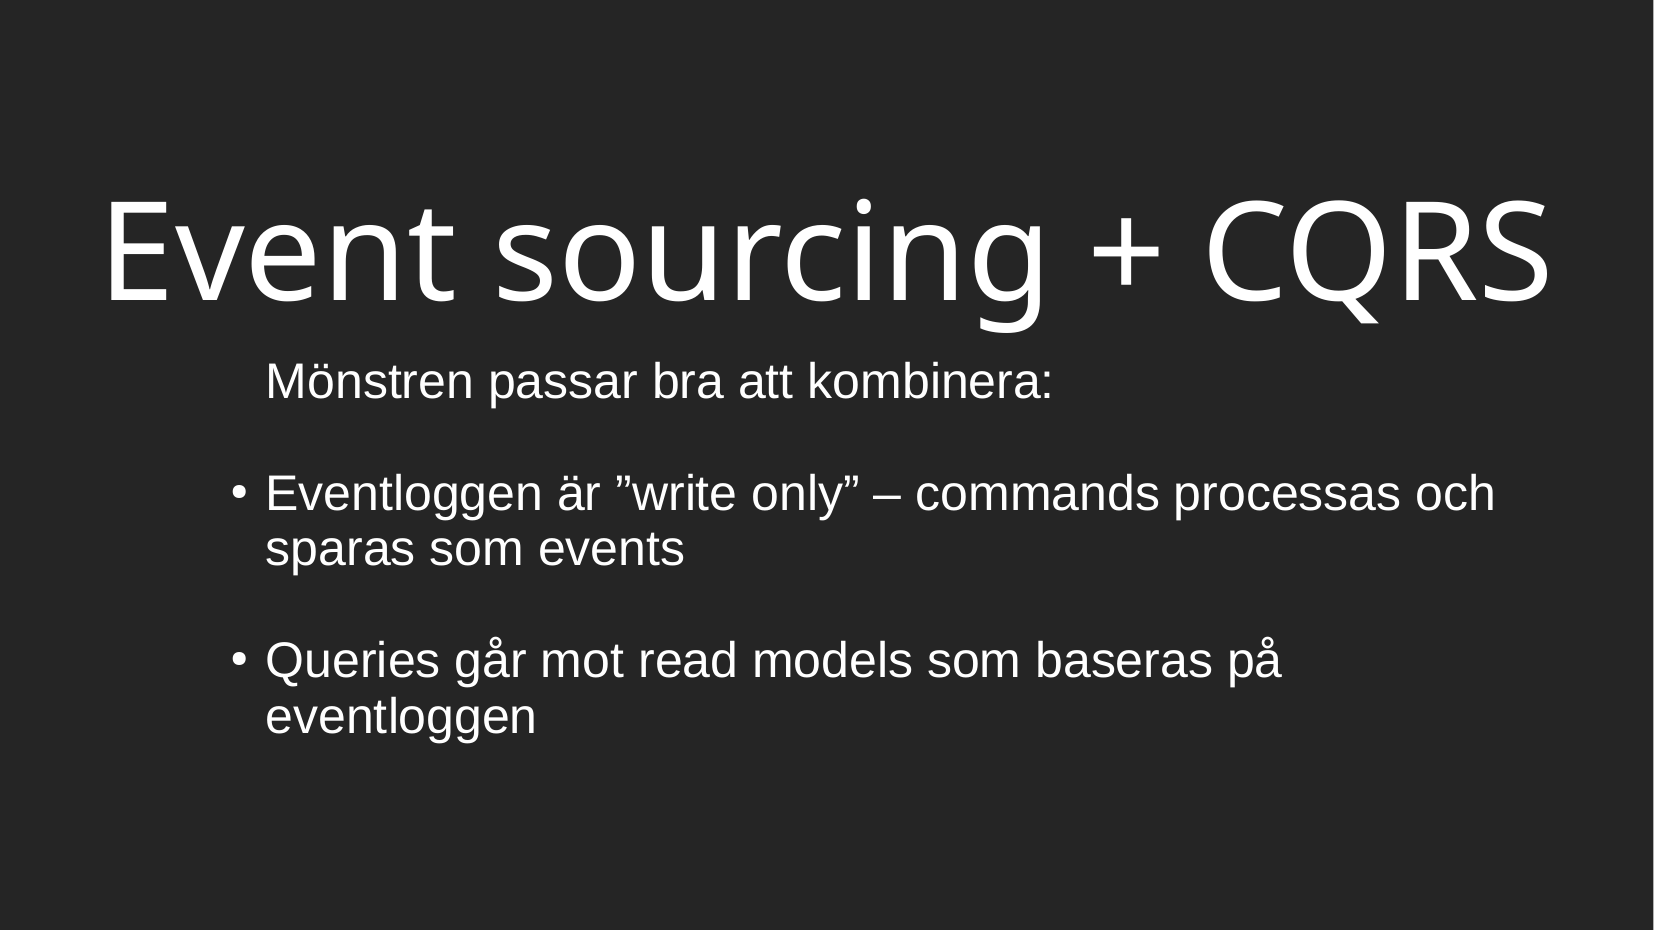

# Event sourcing + CQRS
Mönstren passar bra att kombinera:
Eventloggen är ”write only” – commands processas och sparas som events
Queries går mot read models som baseras på eventloggen